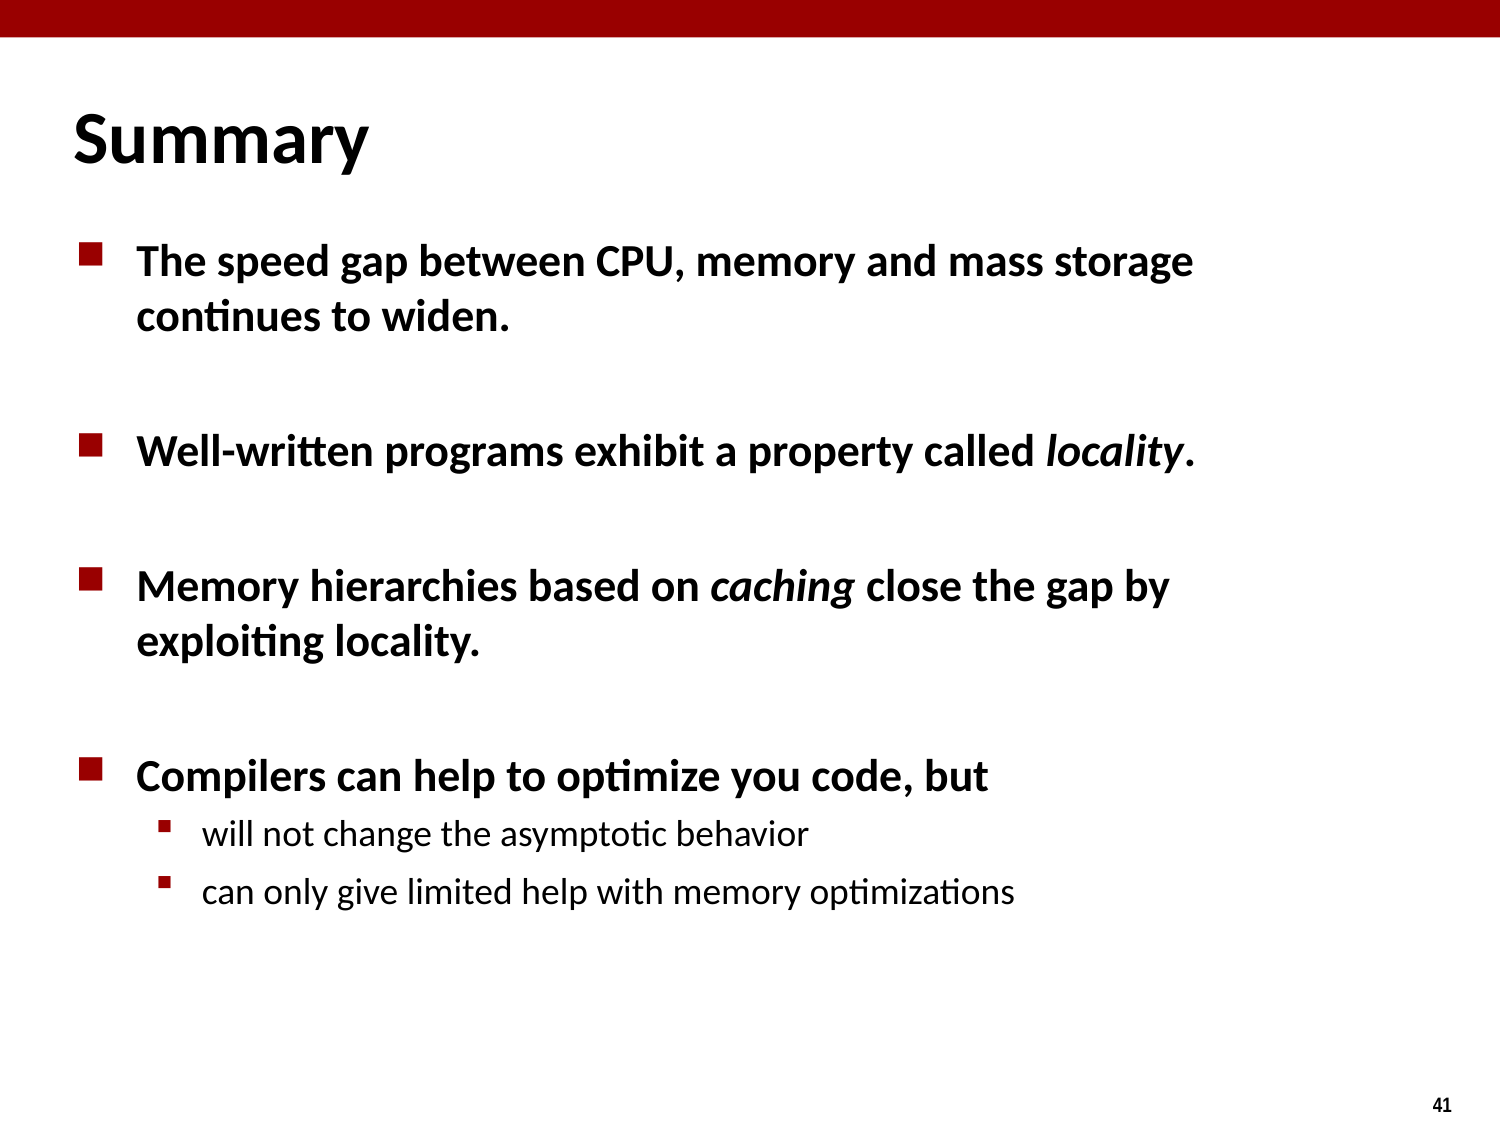

# Summary
The speed gap between CPU, memory and mass storage continues to widen.
Well-written programs exhibit a property called locality.
Memory hierarchies based on caching close the gap by exploiting locality.
Compilers can help to optimize you code, but
will not change the asymptotic behavior
can only give limited help with memory optimizations